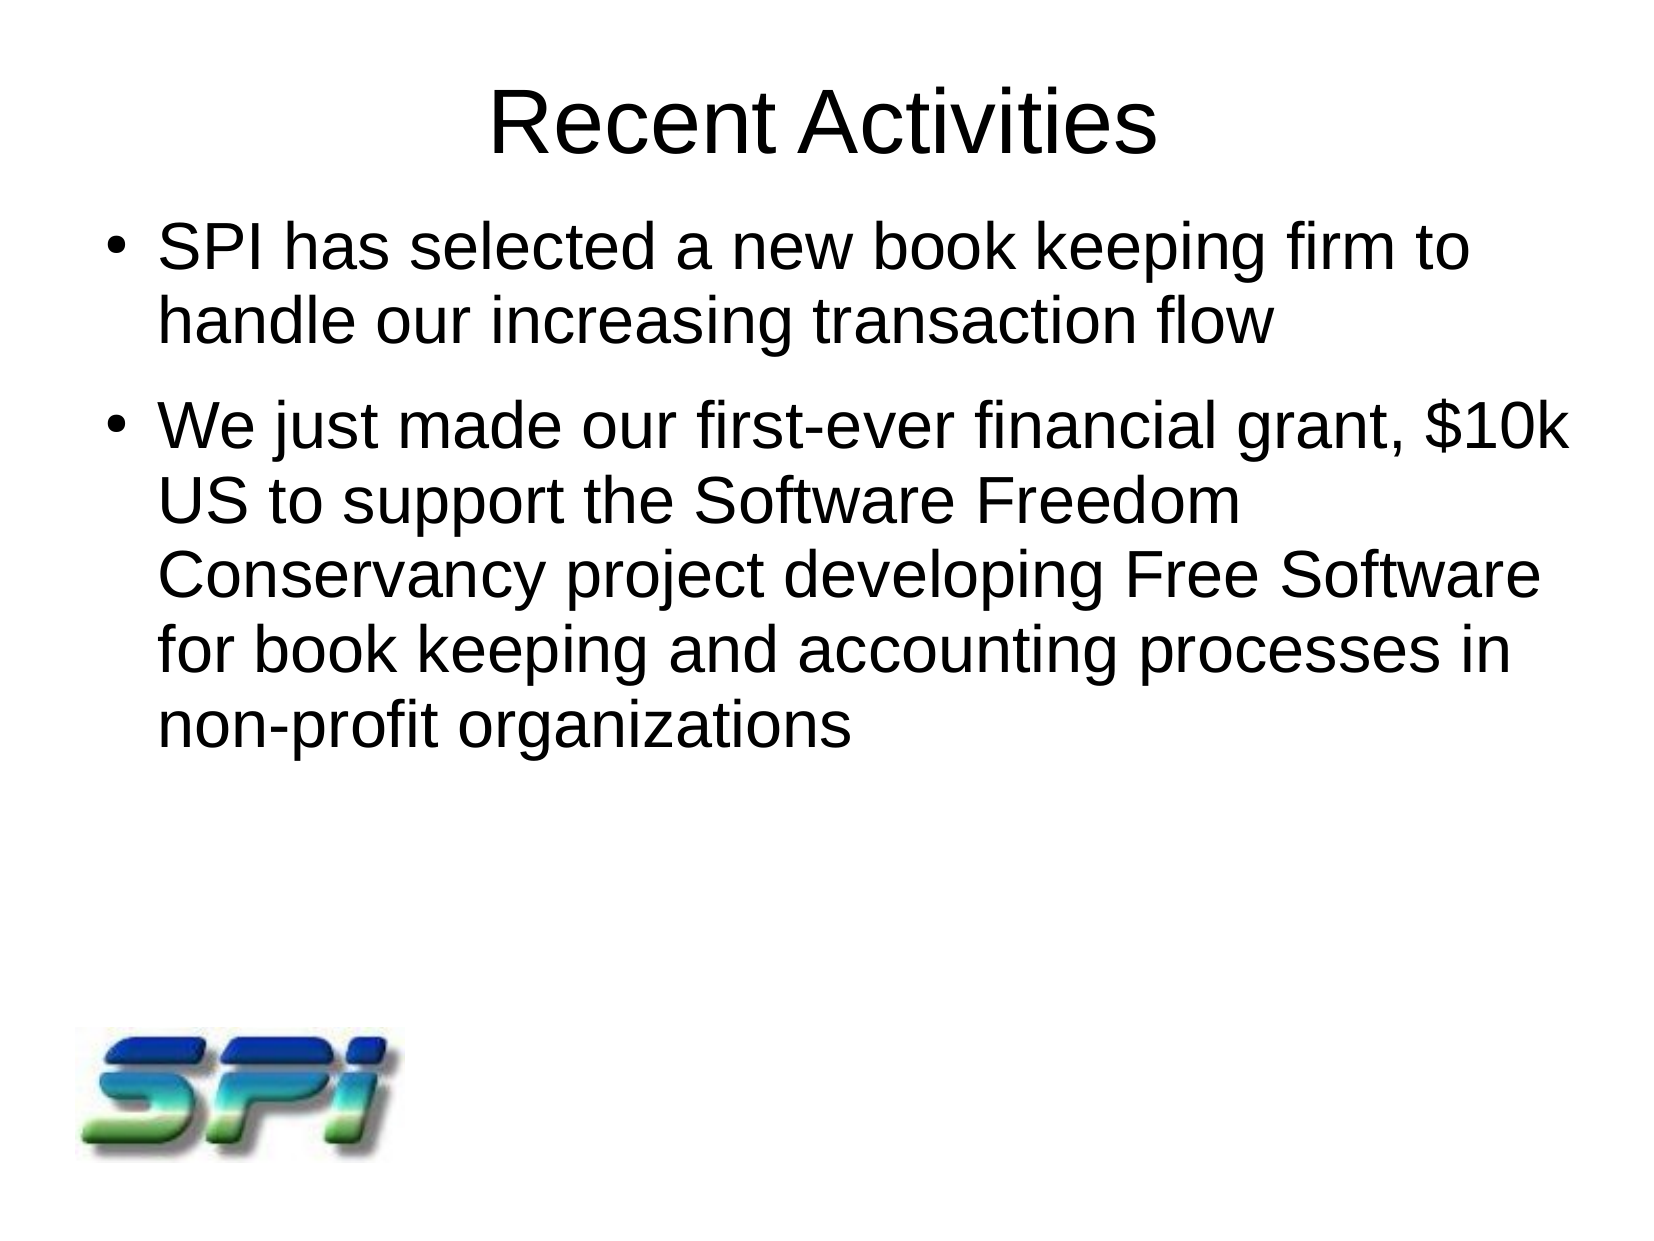

# Recent Activities
SPI has selected a new book keeping firm to handle our increasing transaction flow
We just made our first-ever financial grant, $10k US to support the Software Freedom Conservancy project developing Free Software for book keeping and accounting processes in non-profit organizations